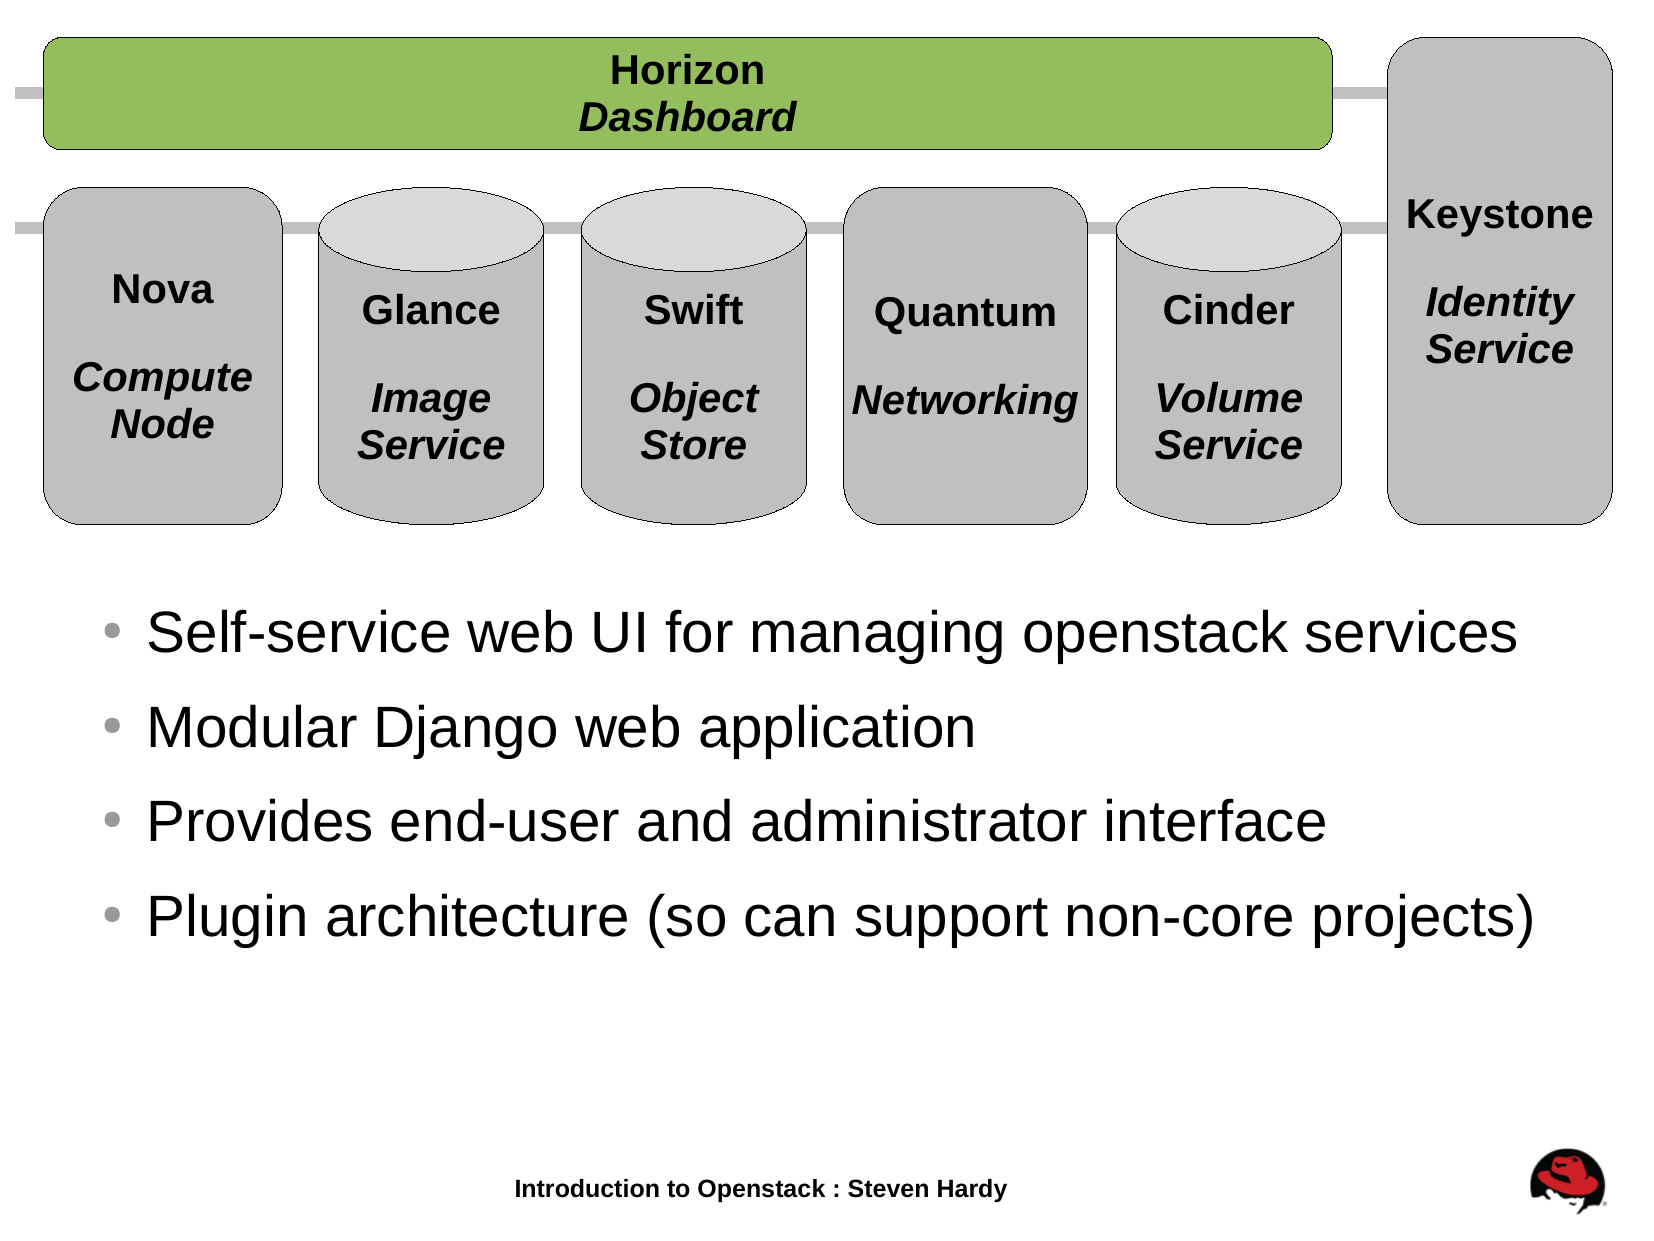

Horizon
Dashboard
Keystone
Identity
Service
Horizon
Dashboard
Nova
Compute
Node
Glance
Image
Service
Swift
Object
Store
Quantum
Networking
Cinder
Volume
Service
# Self-service web UI for managing openstack services
Modular Django web application
Provides end-user and administrator interface
Plugin architecture (so can support non-core projects)